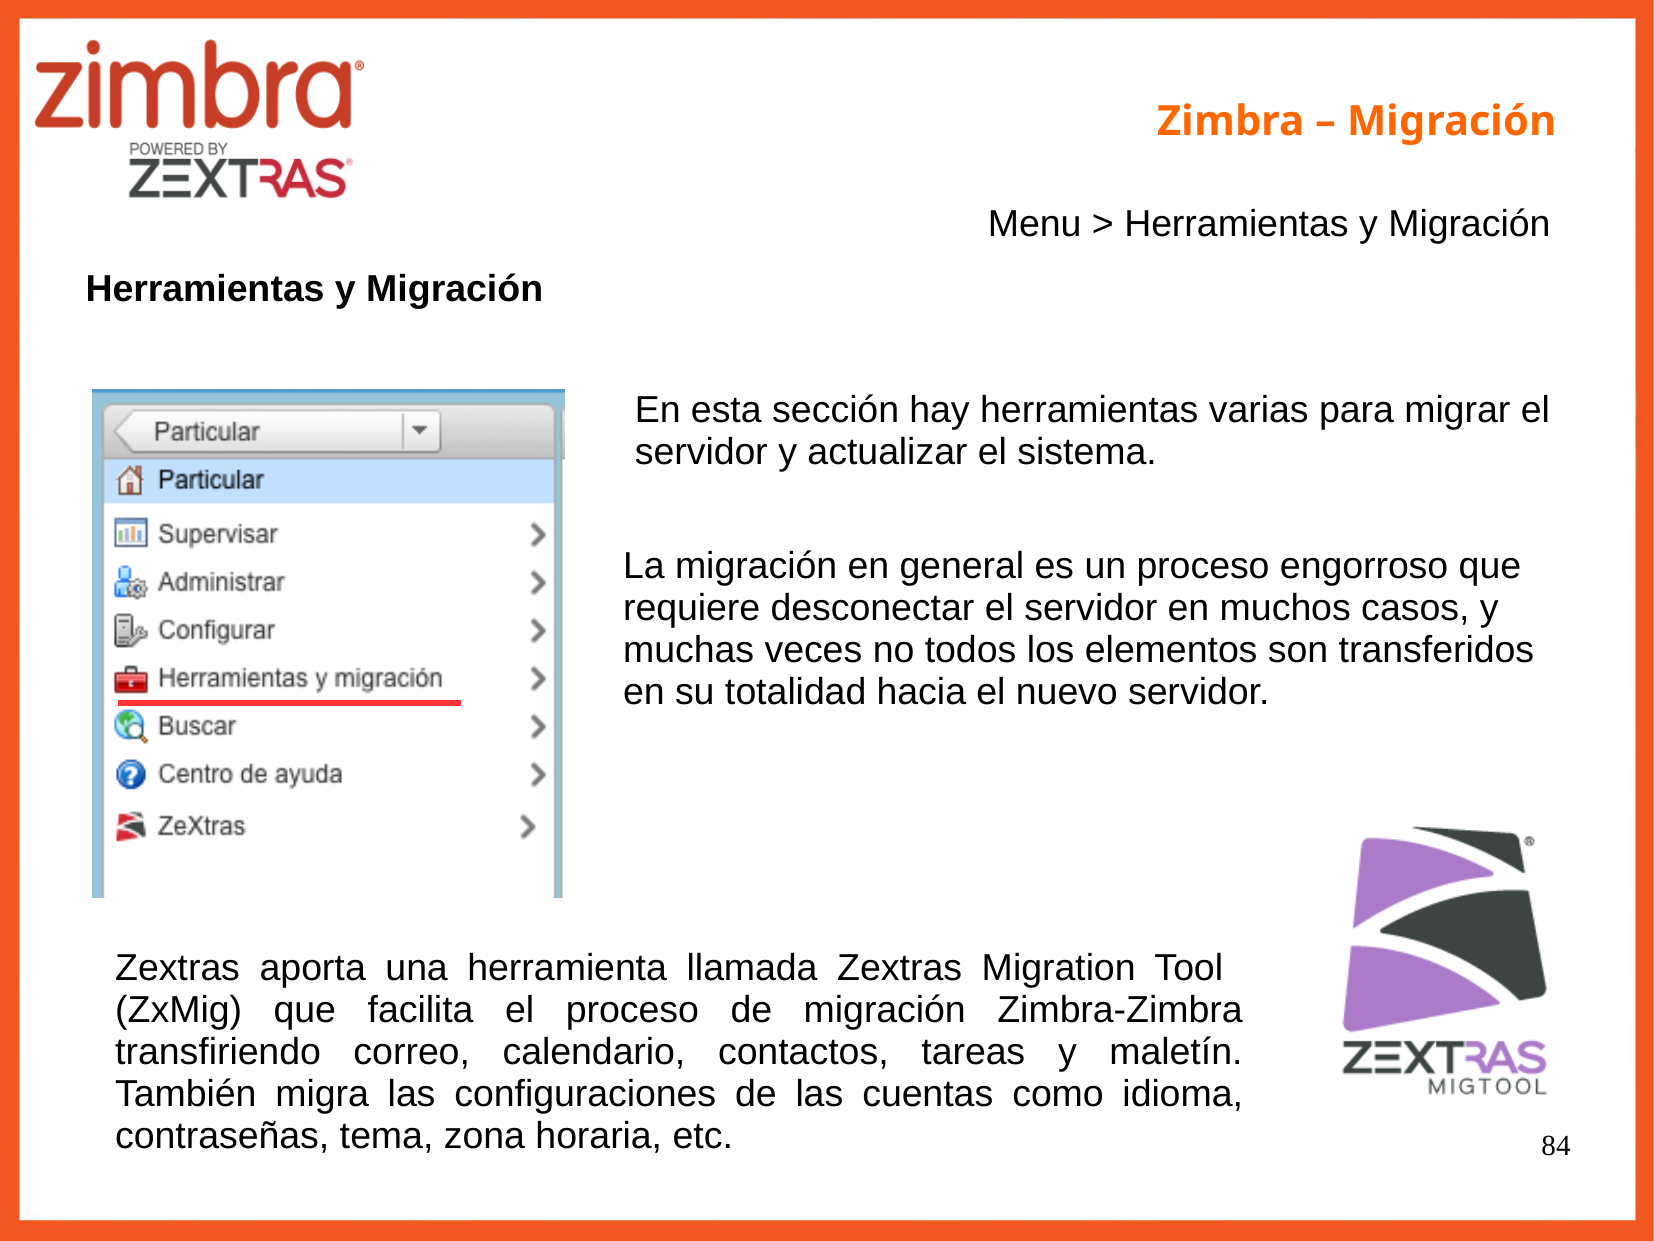

Zimbra – Migración
Menu > Herramientas y Migración
Herramientas y Migración
En esta sección hay herramientas varias para migrar el servidor y actualizar el sistema.
La migración en general es un proceso engorroso que requiere desconectar el servidor en muchos casos, y muchas veces no todos los elementos son transferidos en su totalidad hacia el nuevo servidor.
Zextras aporta una herramienta llamada Zextras Migration Tool
(ZxMig) que facilita el proceso de migración Zimbra-Zimbra transfiriendo correo, calendario, contactos, tareas y maletín. También migra las configuraciones de las cuentas como idioma, contraseñas, tema, zona horaria, etc.
84